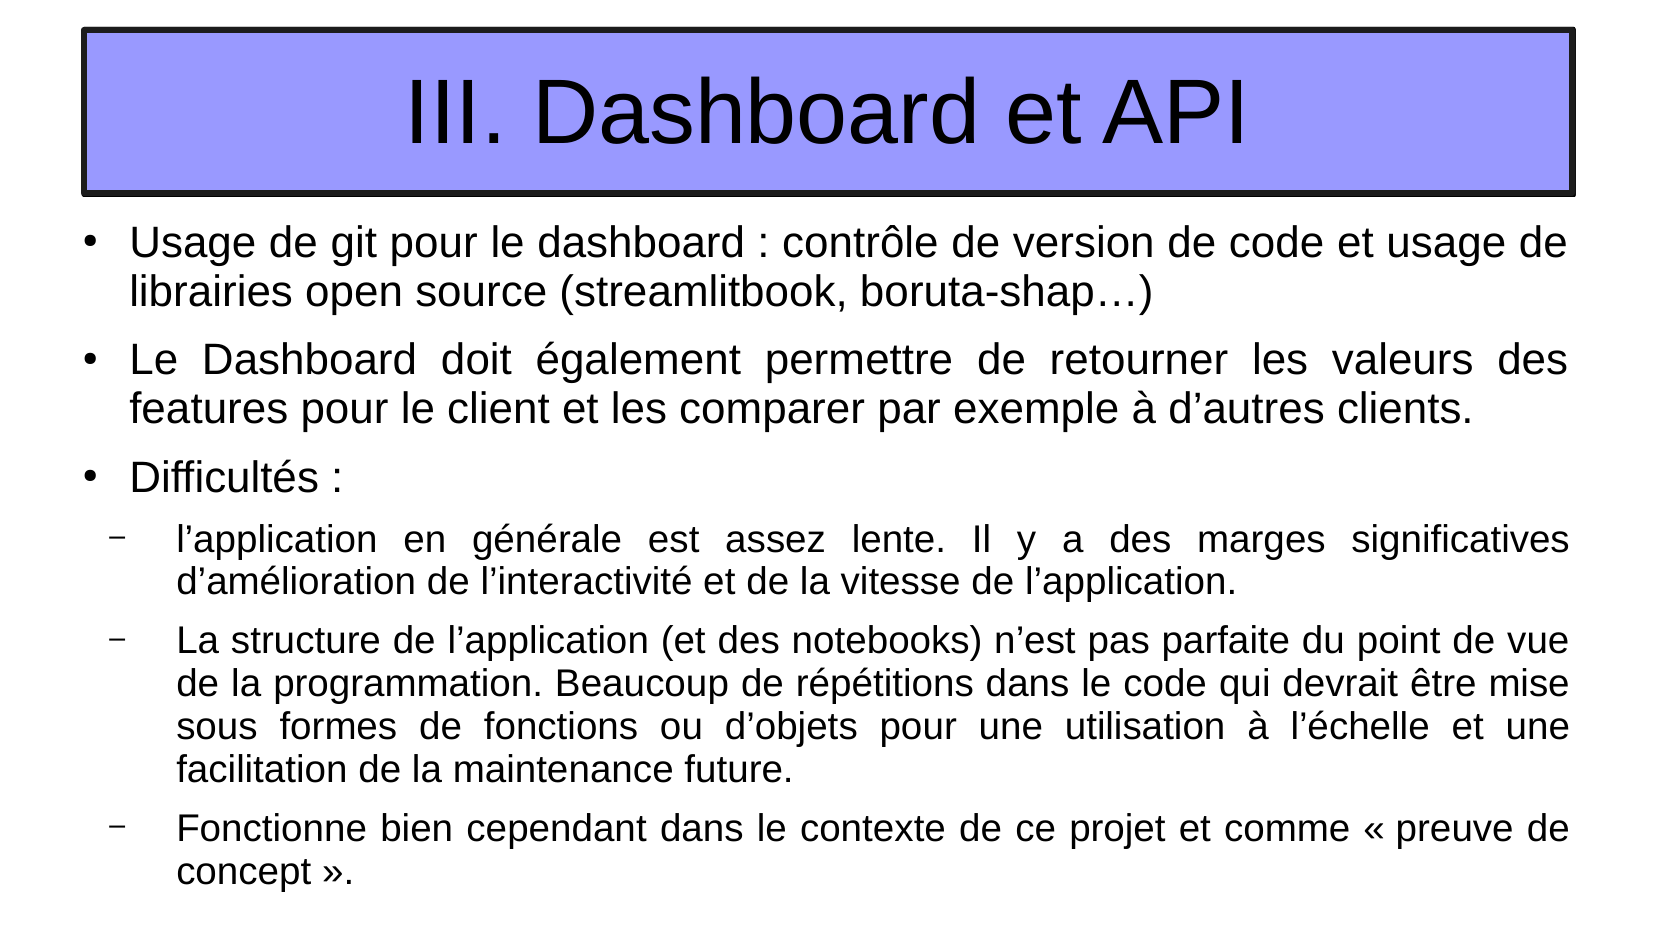

III. Dashboard et API
#
Usage de git pour le dashboard : contrôle de version de code et usage de librairies open source (streamlitbook, boruta-shap…)
Le Dashboard doit également permettre de retourner les valeurs des features pour le client et les comparer par exemple à d’autres clients.
Difficultés :
l’application en générale est assez lente. Il y a des marges significatives d’amélioration de l’interactivité et de la vitesse de l’application.
La structure de l’application (et des notebooks) n’est pas parfaite du point de vue de la programmation. Beaucoup de répétitions dans le code qui devrait être mise sous formes de fonctions ou d’objets pour une utilisation à l’échelle et une facilitation de la maintenance future.
Fonctionne bien cependant dans le contexte de ce projet et comme « preuve de concept ».